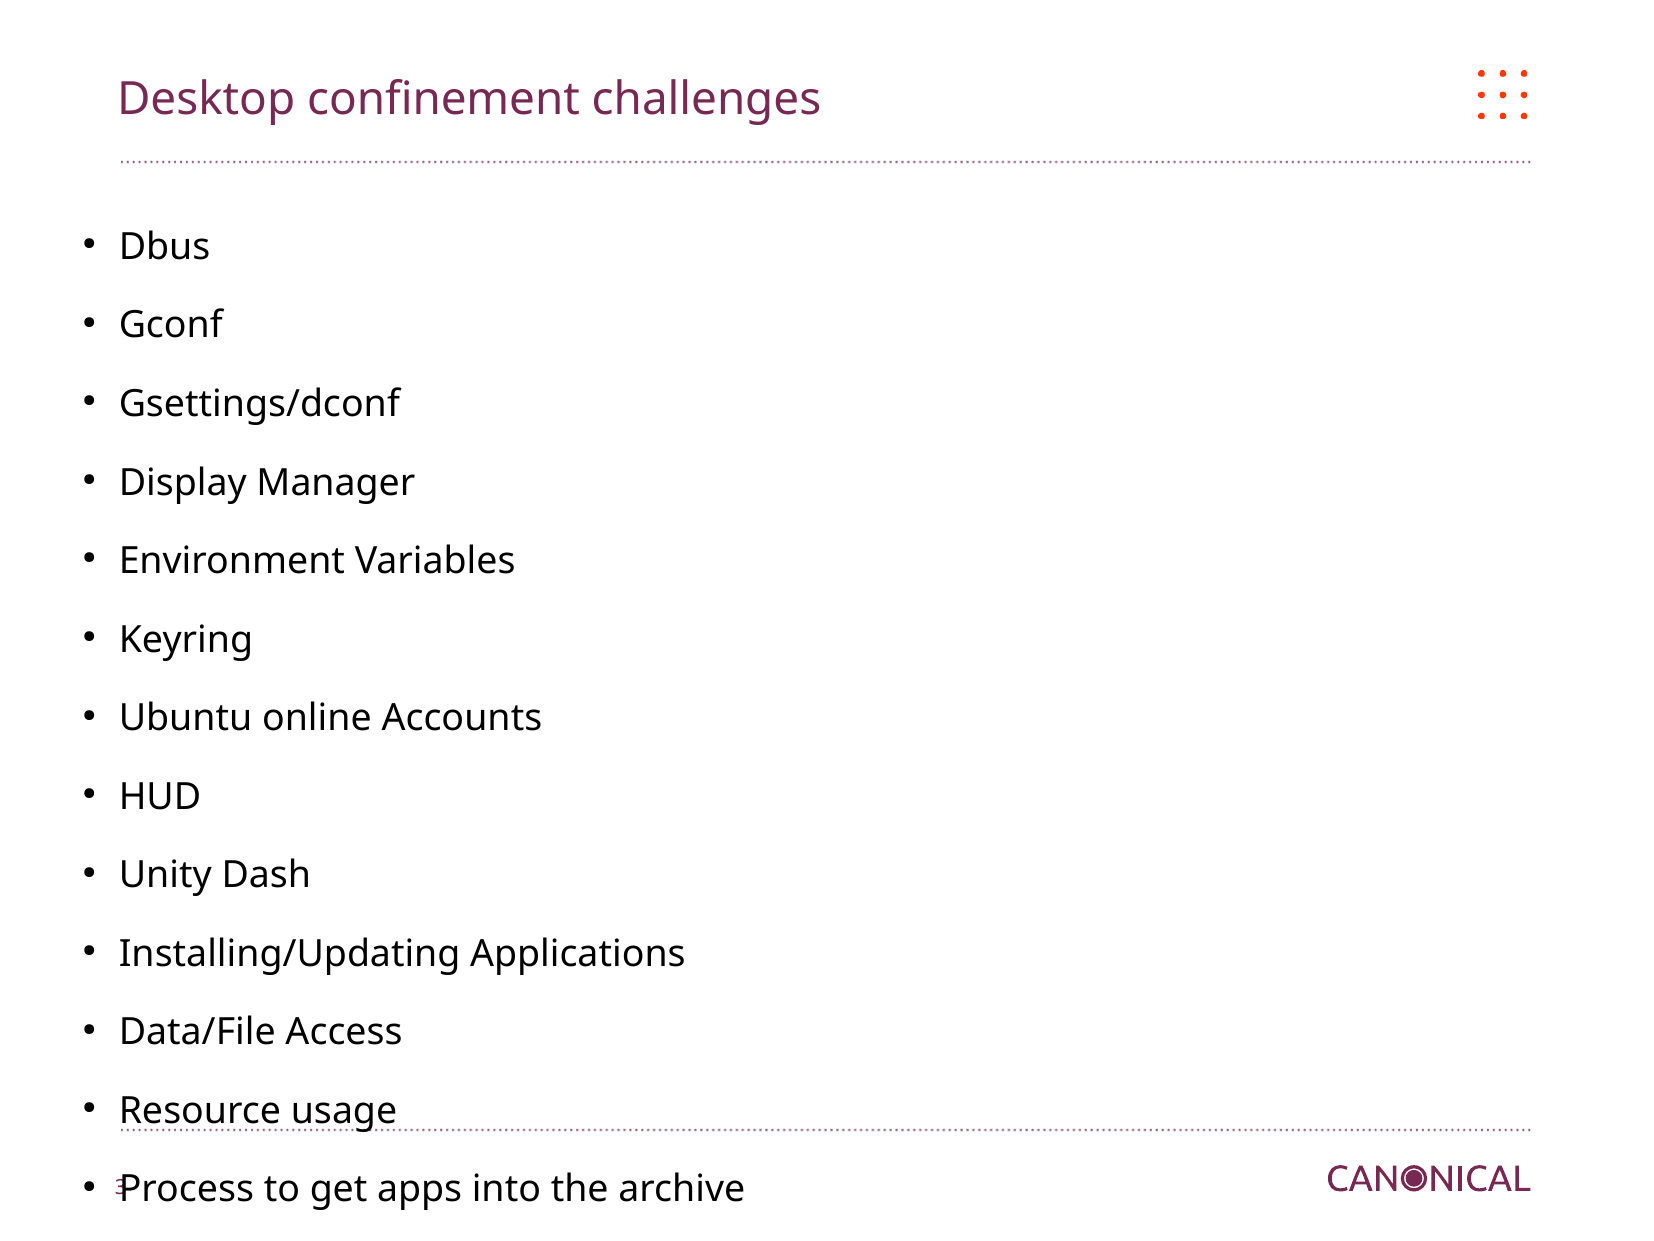

# Desktop confinement challenges
Dbus
Gconf
Gsettings/dconf
Display Manager
Environment Variables
Keyring
Ubuntu online Accounts
HUD
Unity Dash
Installing/Updating Applications
Data/File Access
Resource usage
Process to get apps into the archive